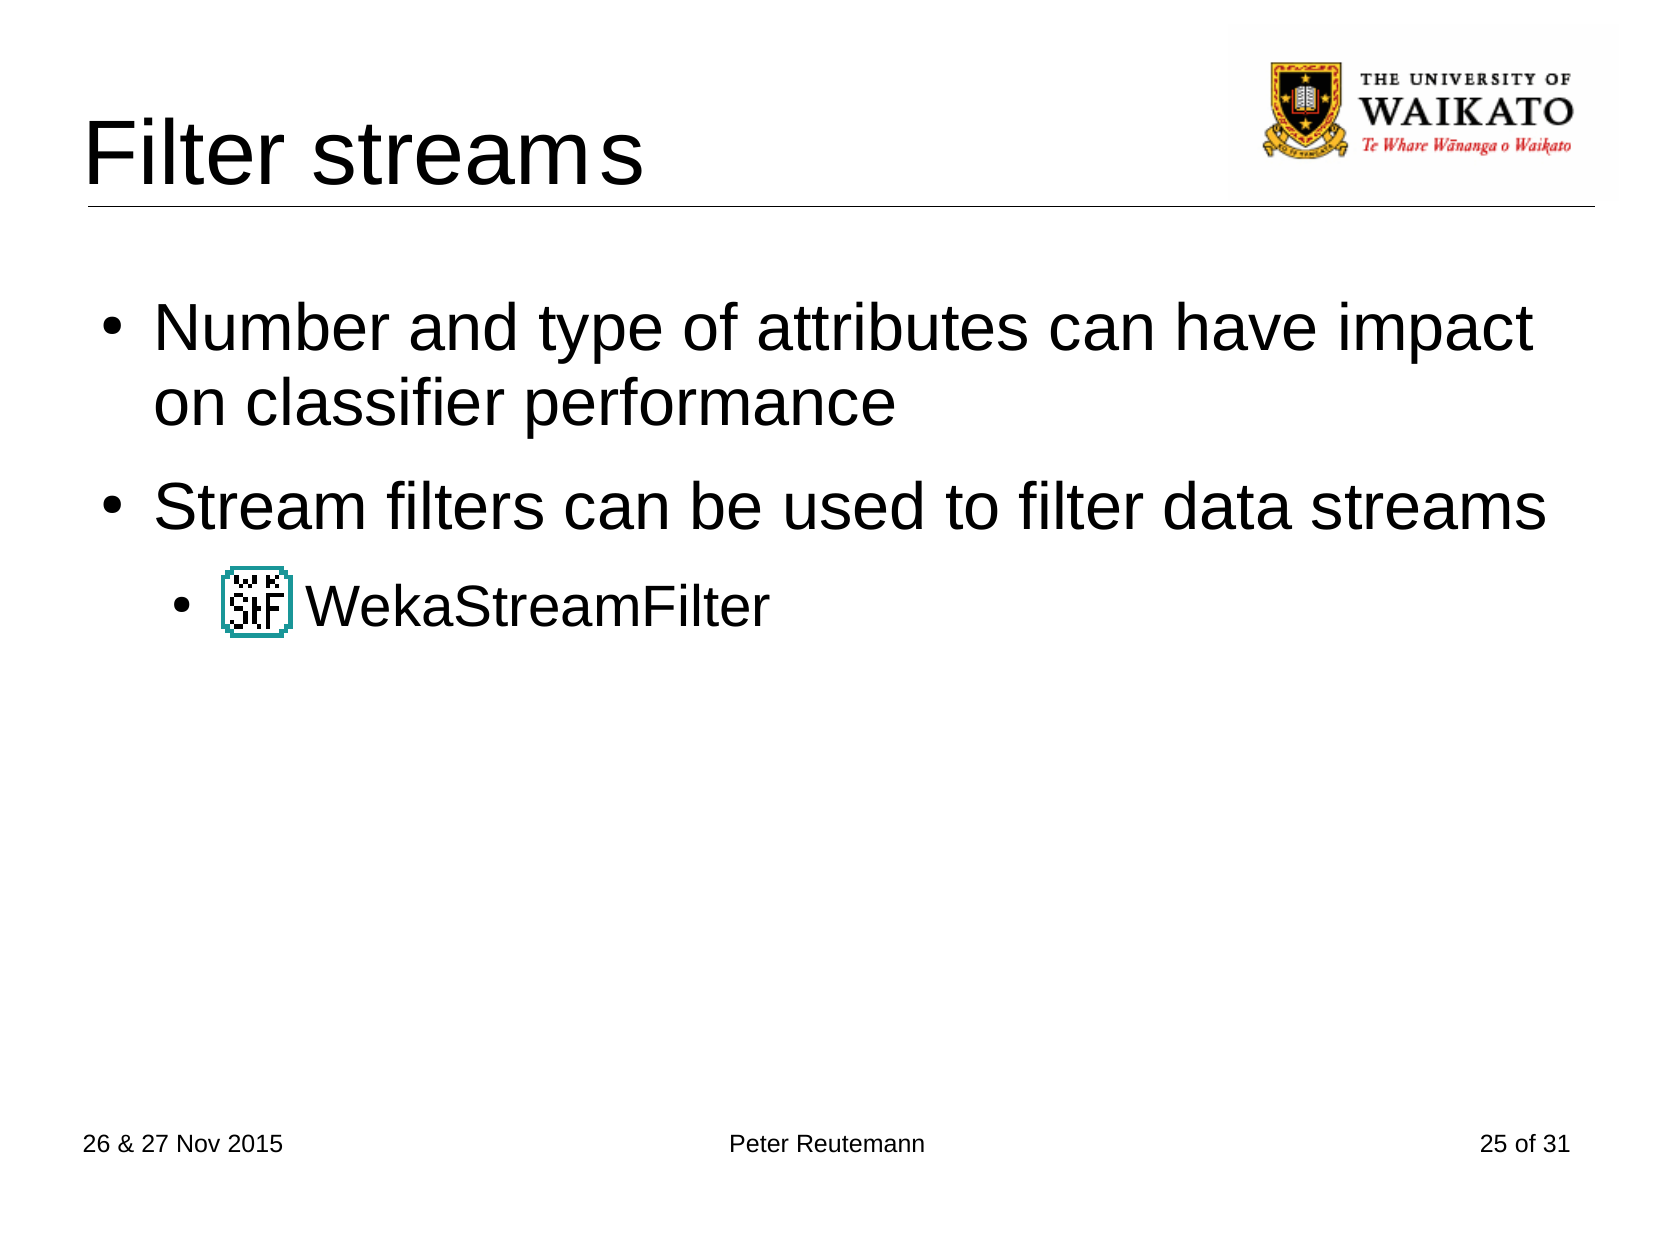

# Filter stream	s
Number and type of attributes can have impact on classifier performance
Stream filters can be used to filter data streams
 WekaStreamFilter
26 & 27 Nov 2015
Peter Reutemann
25